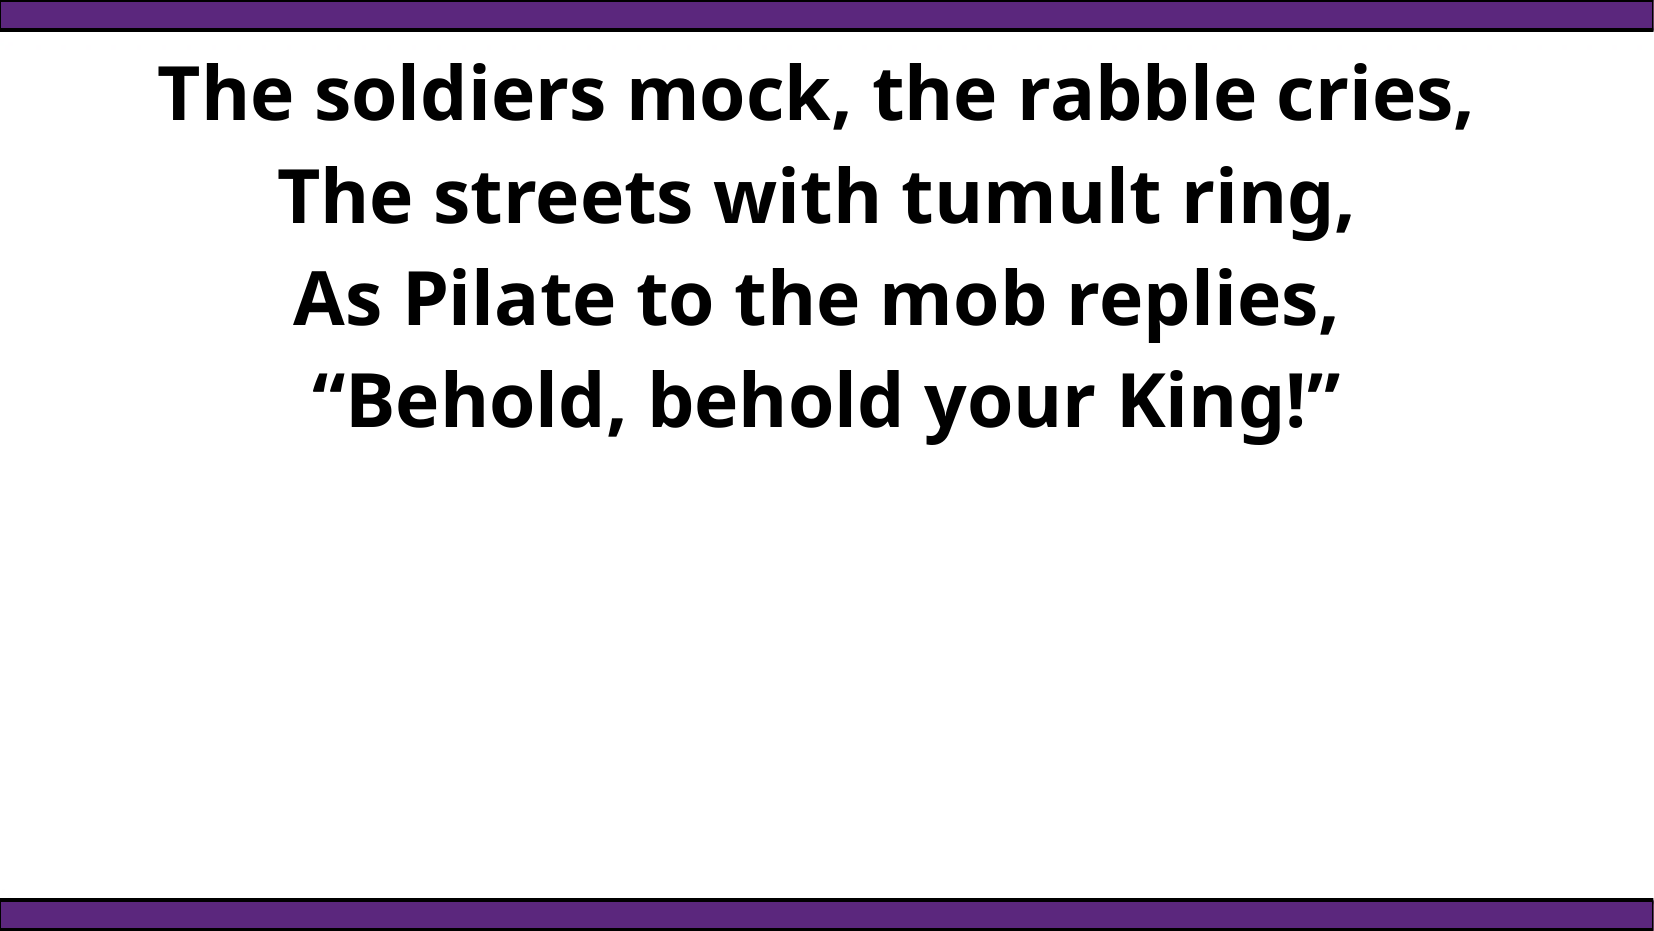

The soldiers mock, the rabble cries,
The streets with tumult ring,
As Pilate to the mob replies,
“Behold, behold your King!”